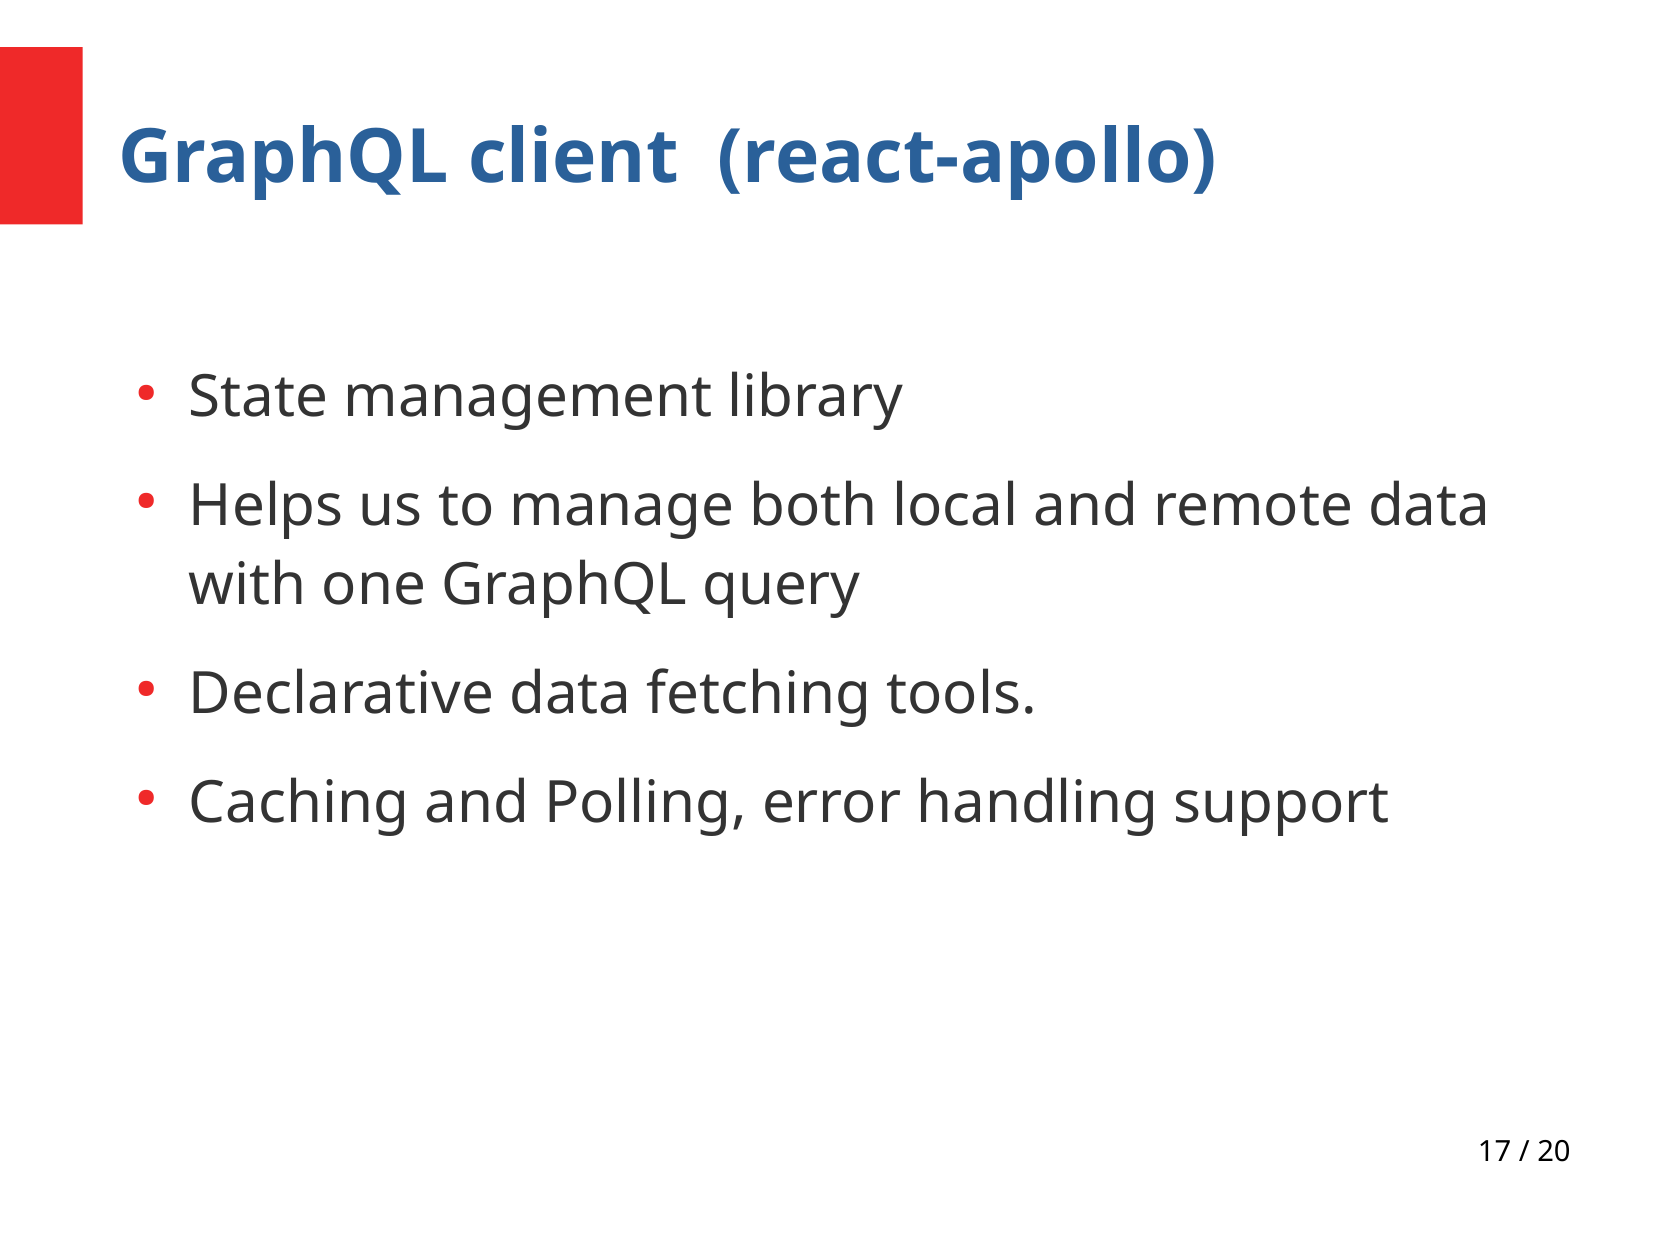

# GraphQL client (react-apollo)
State management library
Helps us to manage both local and remote data with one GraphQL query
Declarative data fetching tools.
Caching and Polling, error handling support
17